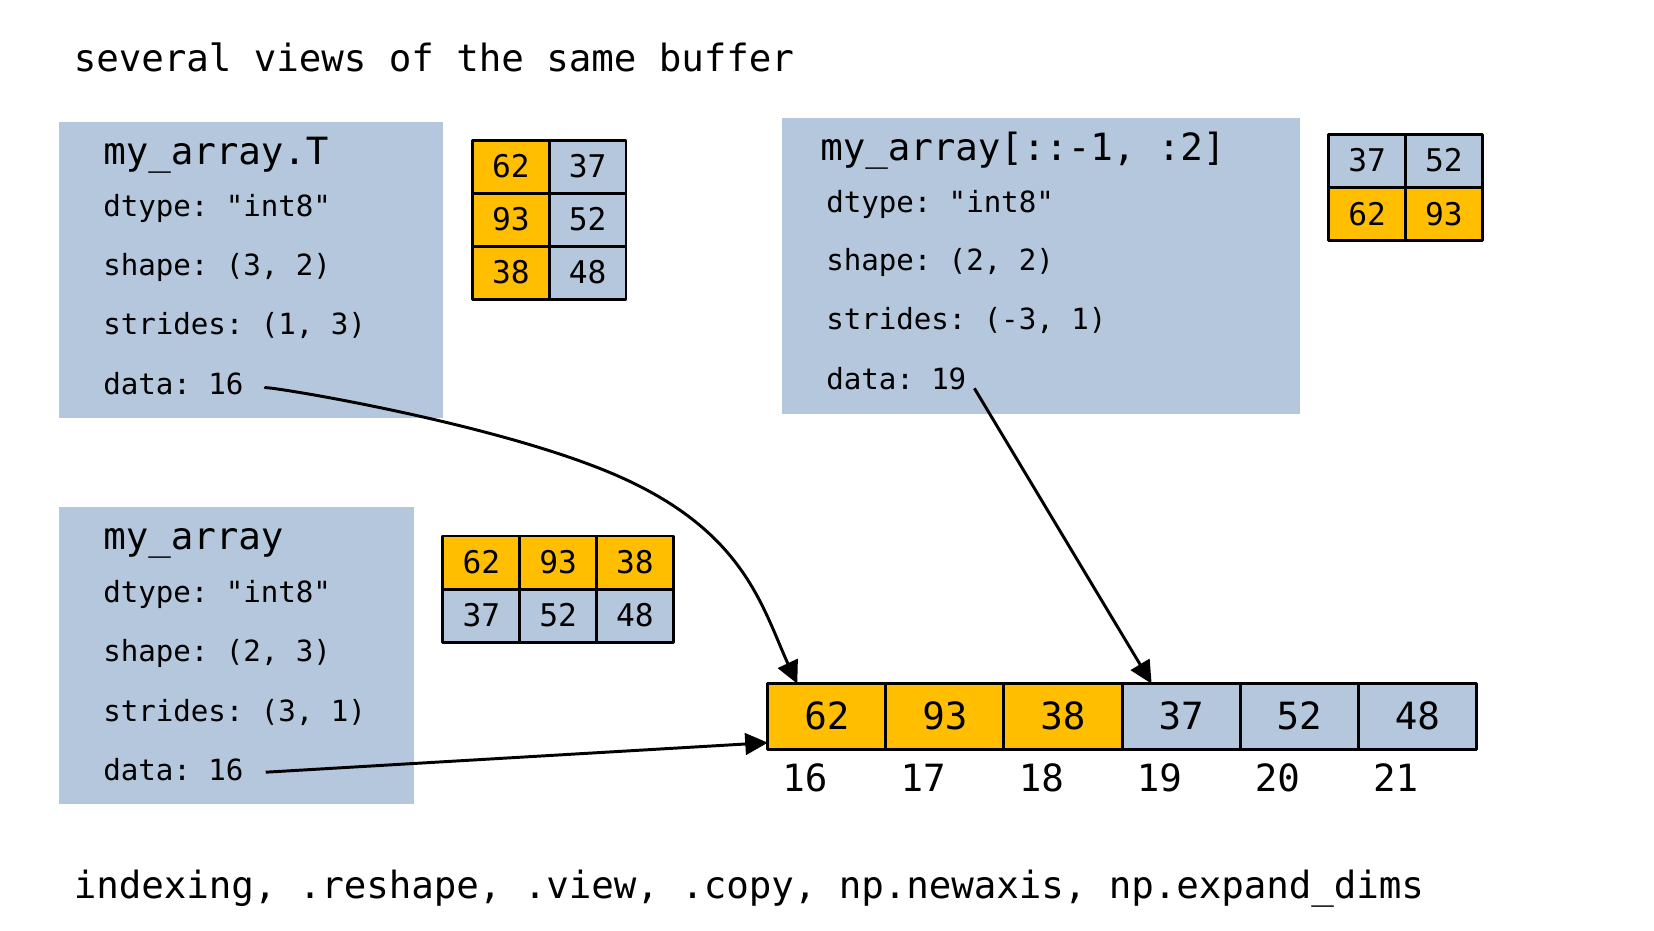

several views of the same buffer
my_array[::-1, :2]
my_array.T
37
52
62
37
dtype: "int8"
dtype: "int8"
62
93
93
52
shape: (2, 2)
shape: (3, 2)
38
48
strides: (-3, 1)
strides: (1, 3)
data: 19
data: 16
my_array
62
93
38
dtype: "int8"
37
52
48
shape: (2, 3)
62
93
38
37
52
48
strides: (3, 1)
data: 16
16
17
18
19
20
21
indexing, .reshape, .view, .copy, np.newaxis, np.expand_dims